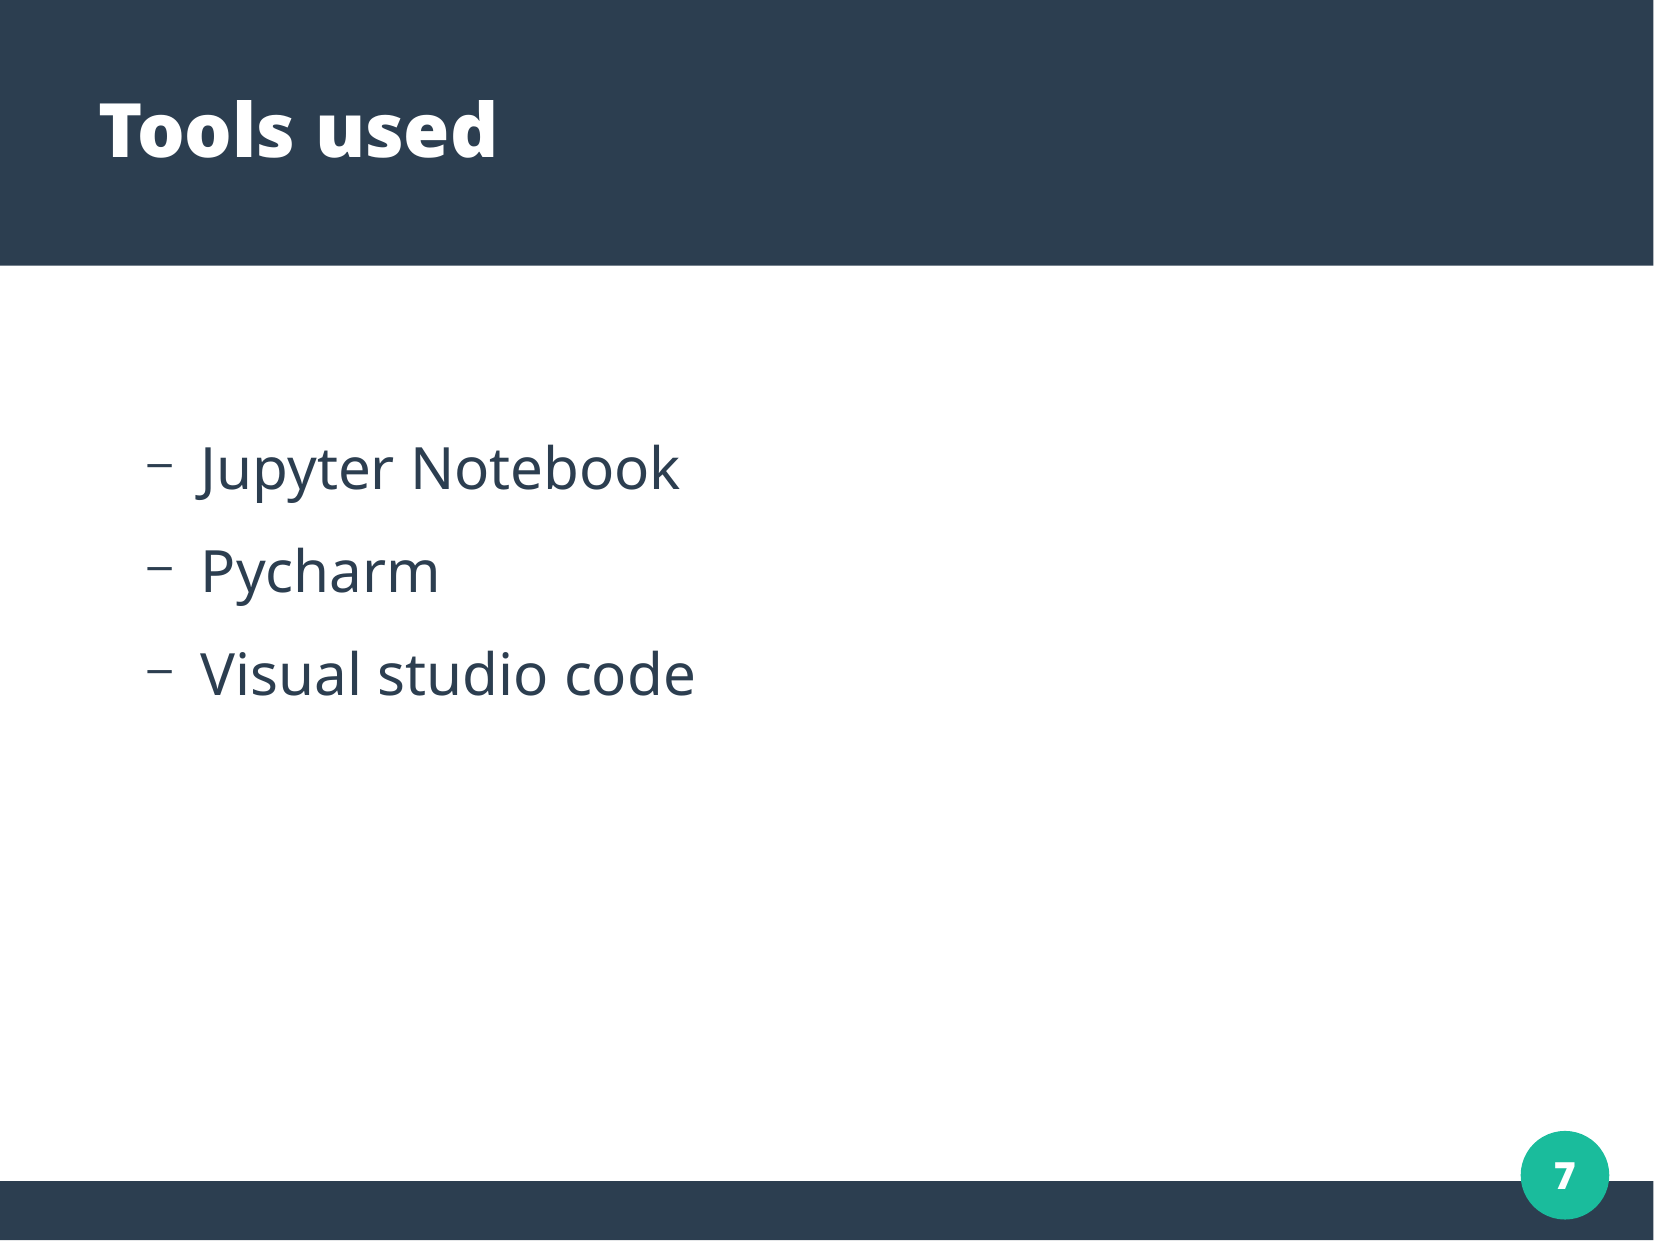

# Tools used
Jupyter Notebook
Pycharm
Visual studio code
7